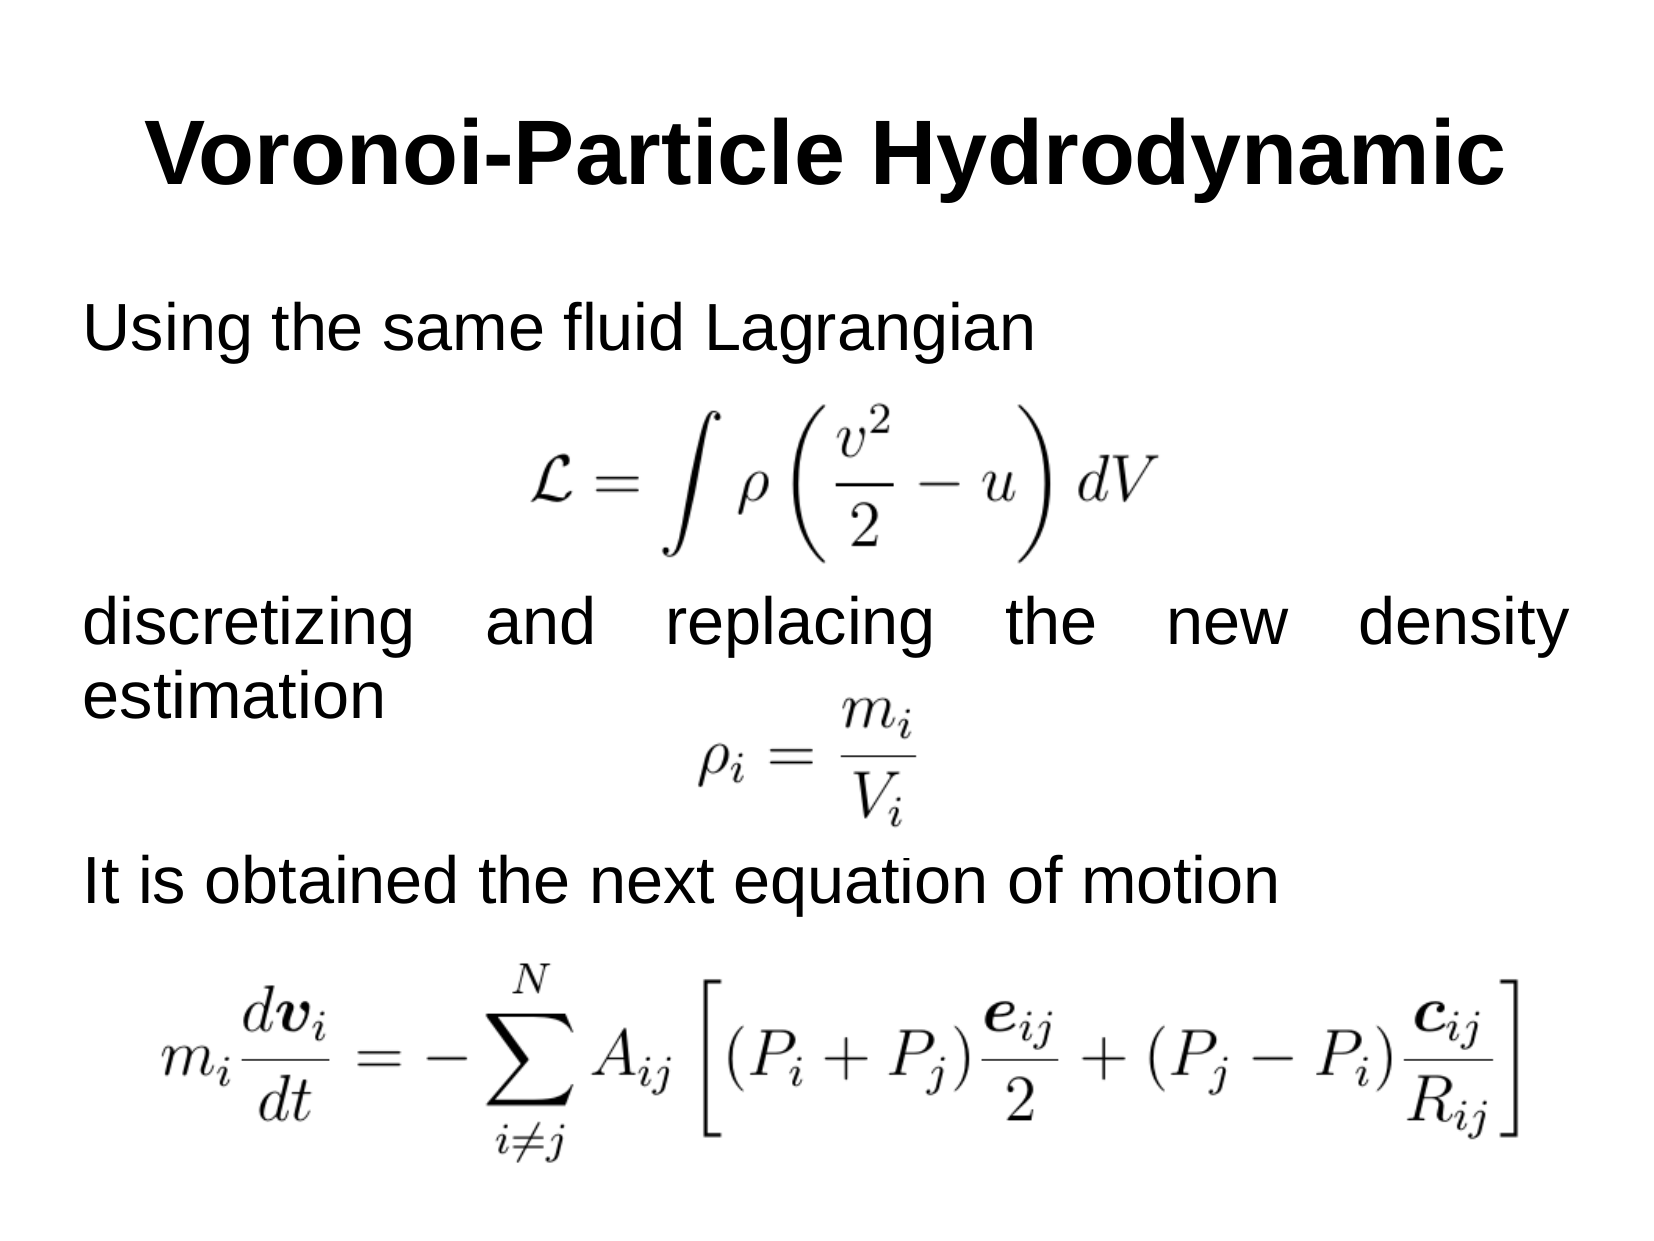

# Voronoi-Particle Hydrodynamic
Using the same fluid Lagrangian
discretizing and replacing the new density estimation
It is obtained the next equation of motion